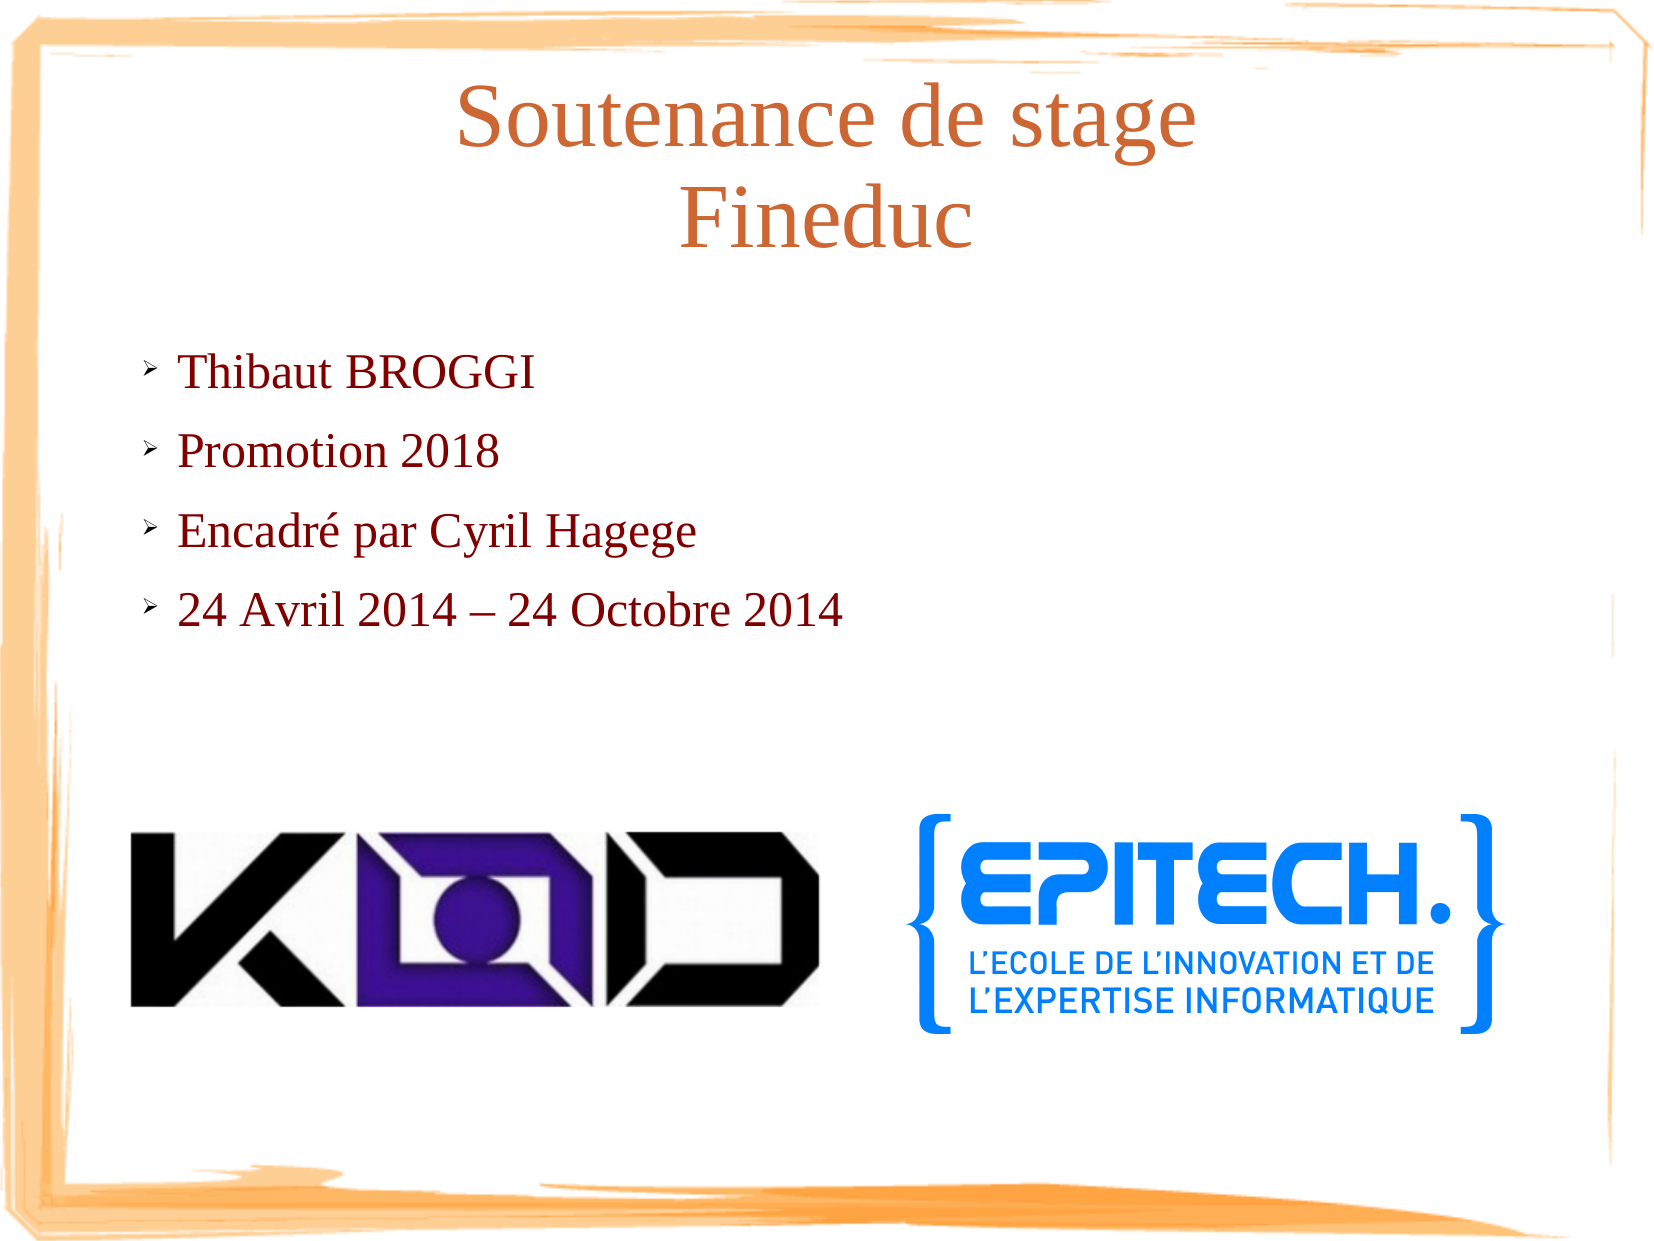

# Soutenance de stage Fineduc
Thibaut BROGGI
Promotion 2018
Encadré par Cyril Hagege
24 Avril 2014 – 24 Octobre 2014